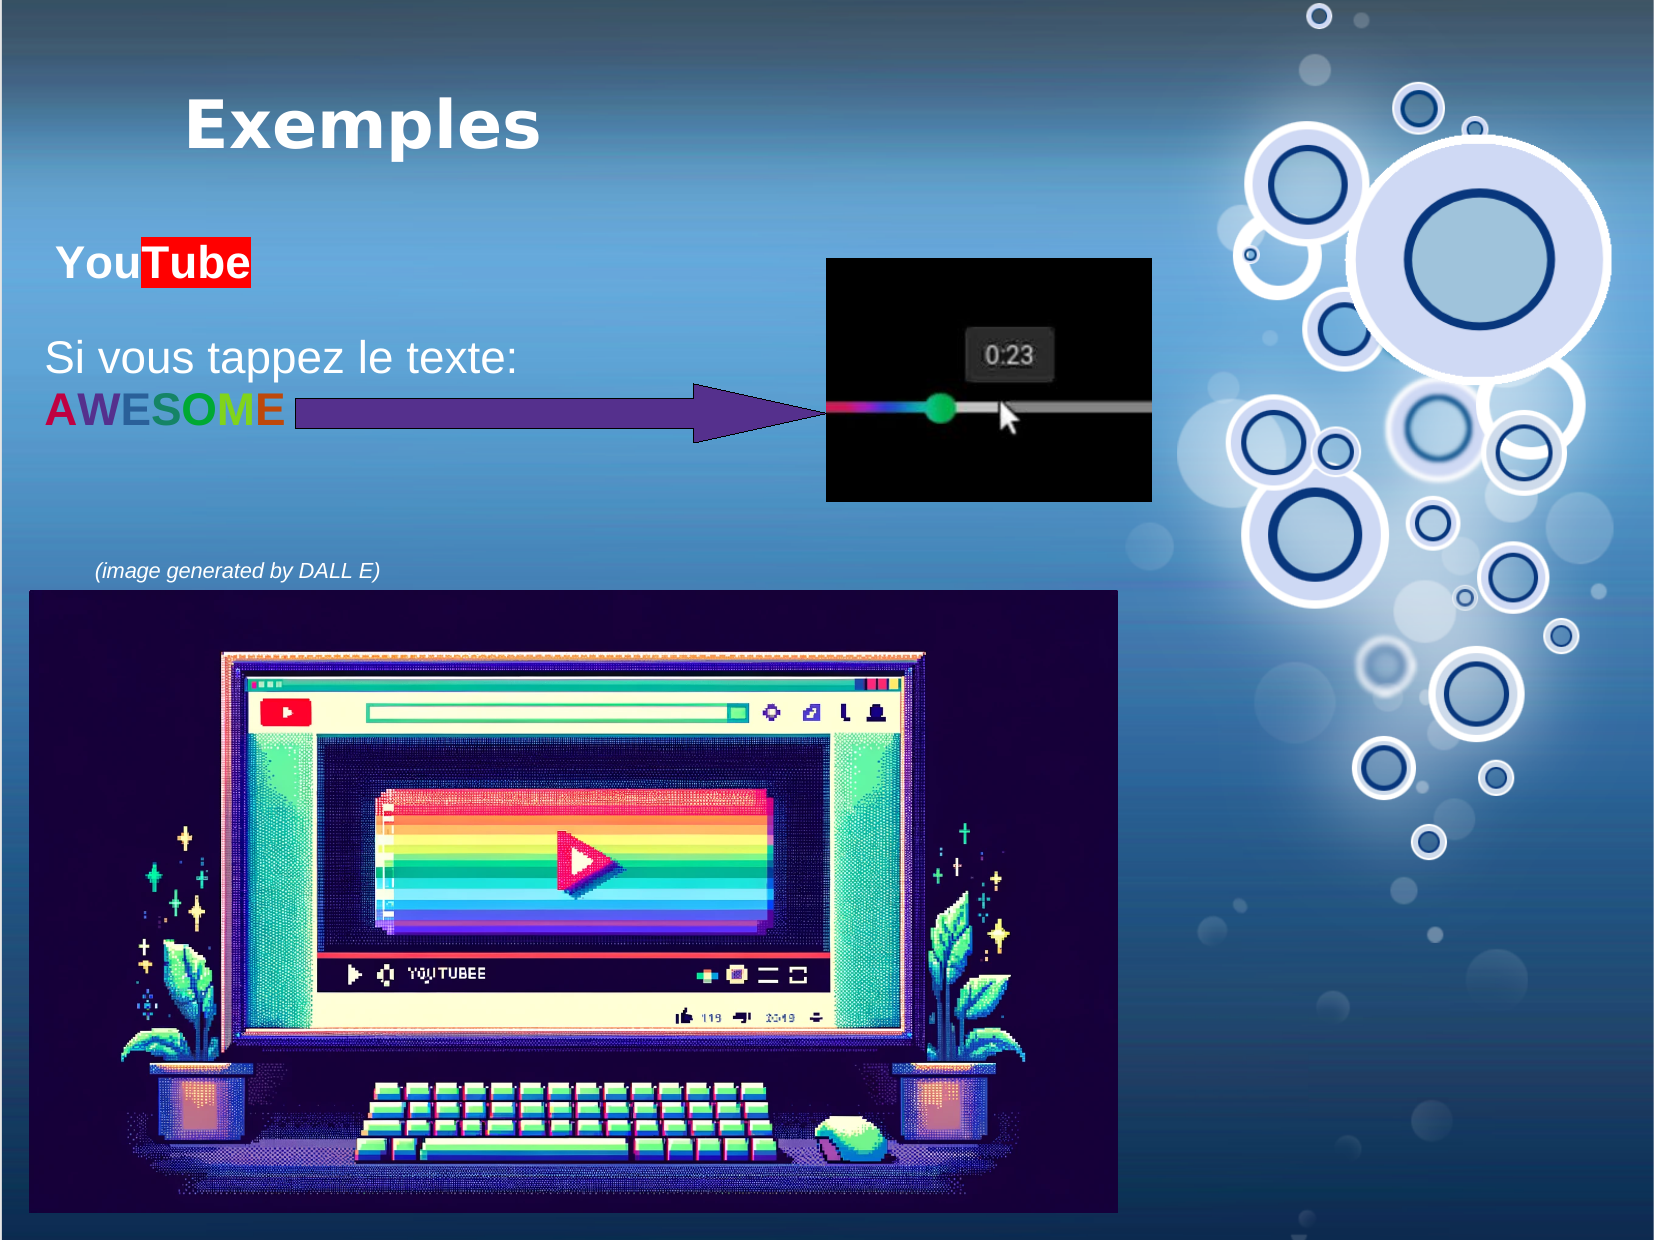

# Exemples
YouTube
Si vous tappez le texte: AWESOME
(image generated by DALL E)